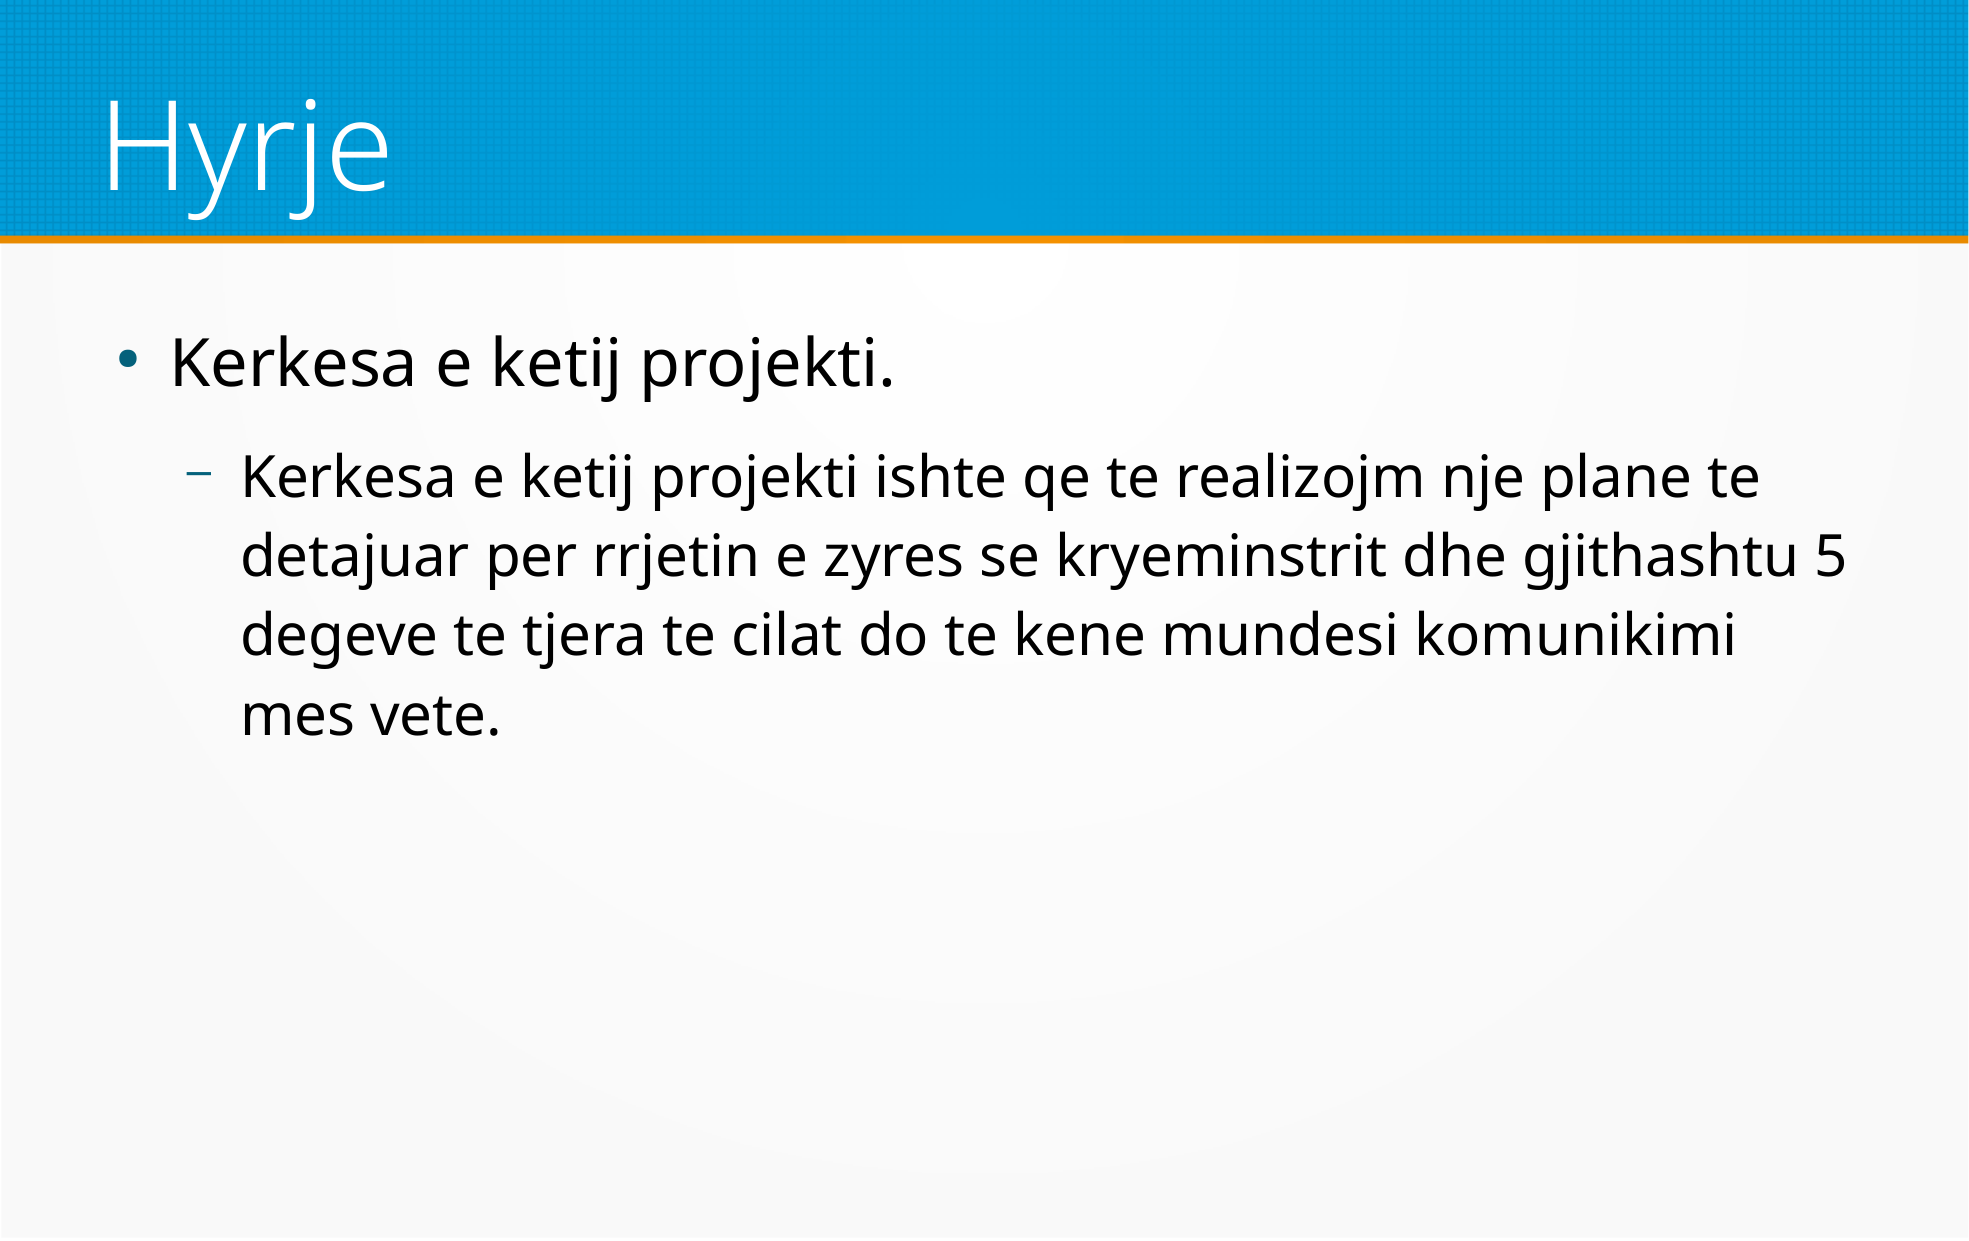

# Hyrje
Kerkesa e ketij projekti.
Kerkesa e ketij projekti ishte qe te realizojm nje plane te detajuar per rrjetin e zyres se kryeminstrit dhe gjithashtu 5 degeve te tjera te cilat do te kene mundesi komunikimi mes vete.